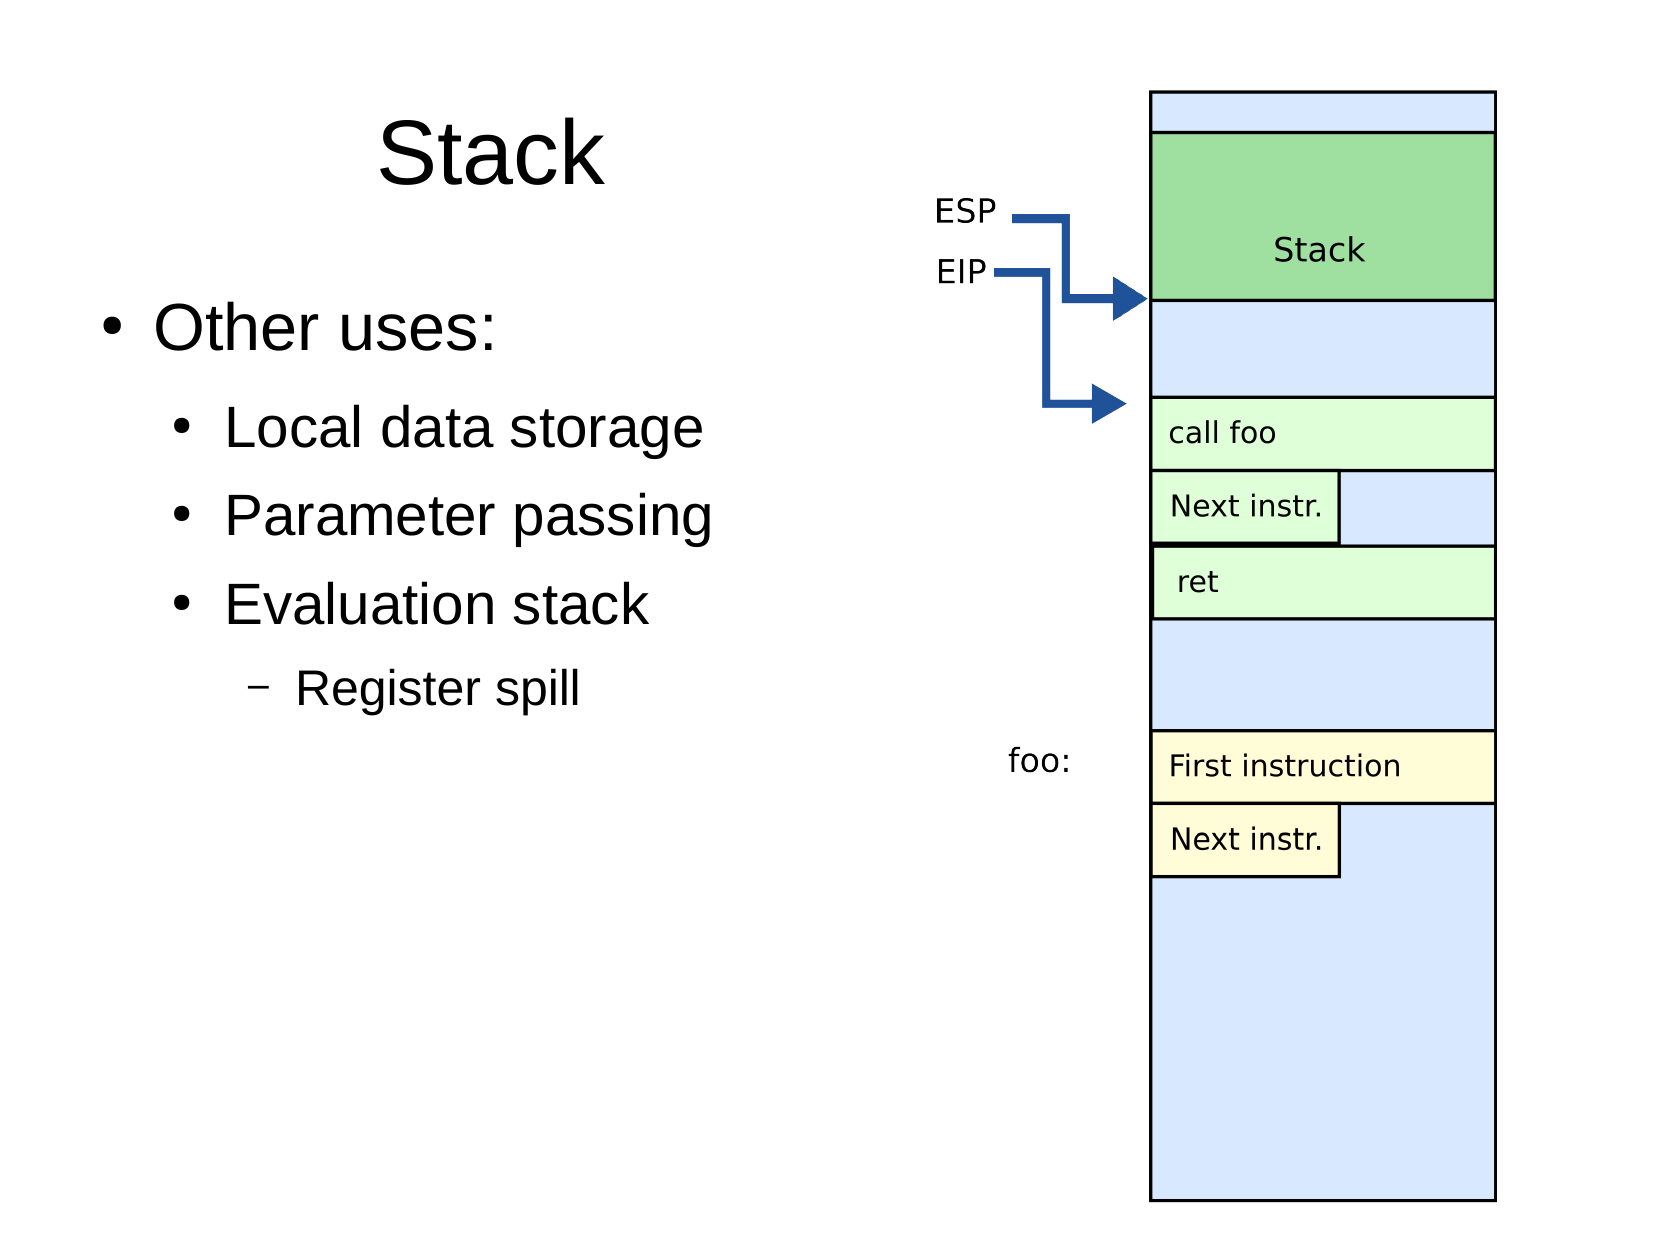

# Stack
Other uses:
Local data storage
Parameter passing
Evaluation stack
Register spill